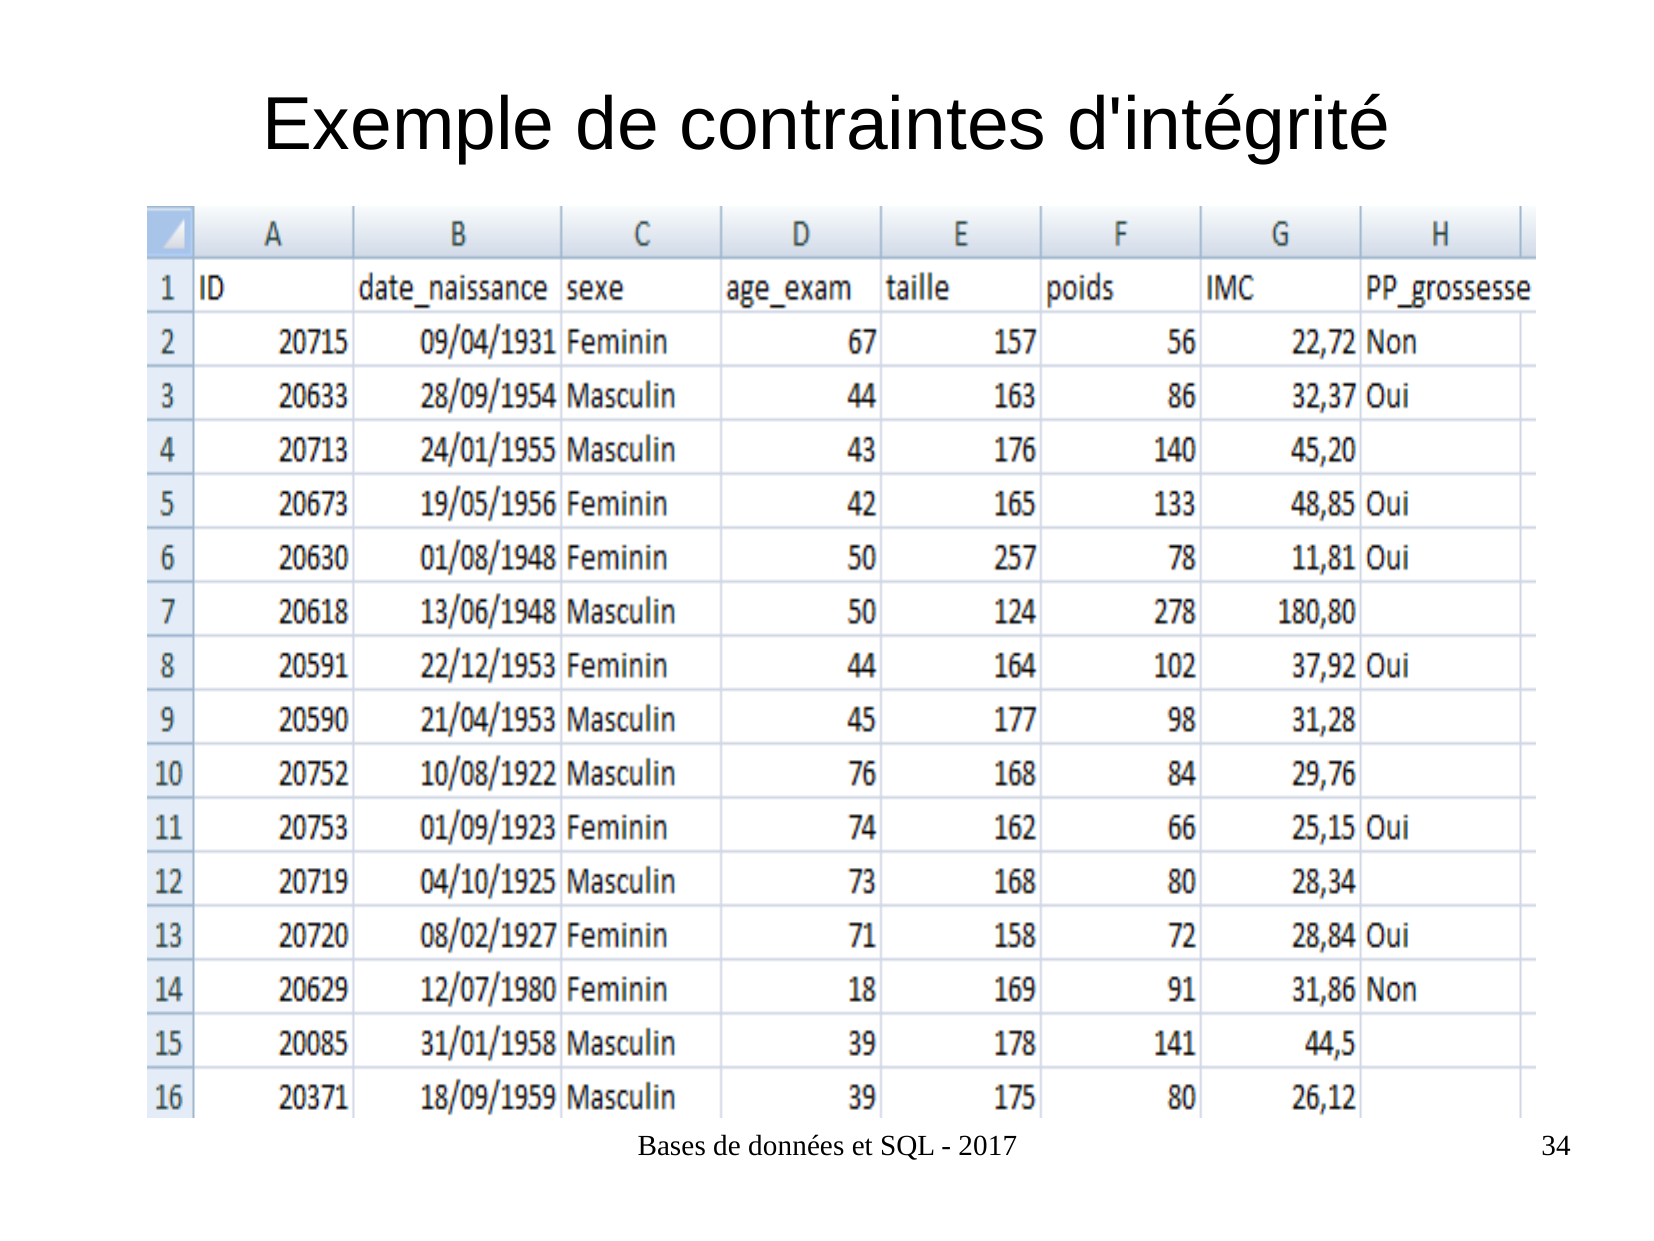

# Exemple de contraintes d'intégrité
Bases de données et SQL - 2017
34